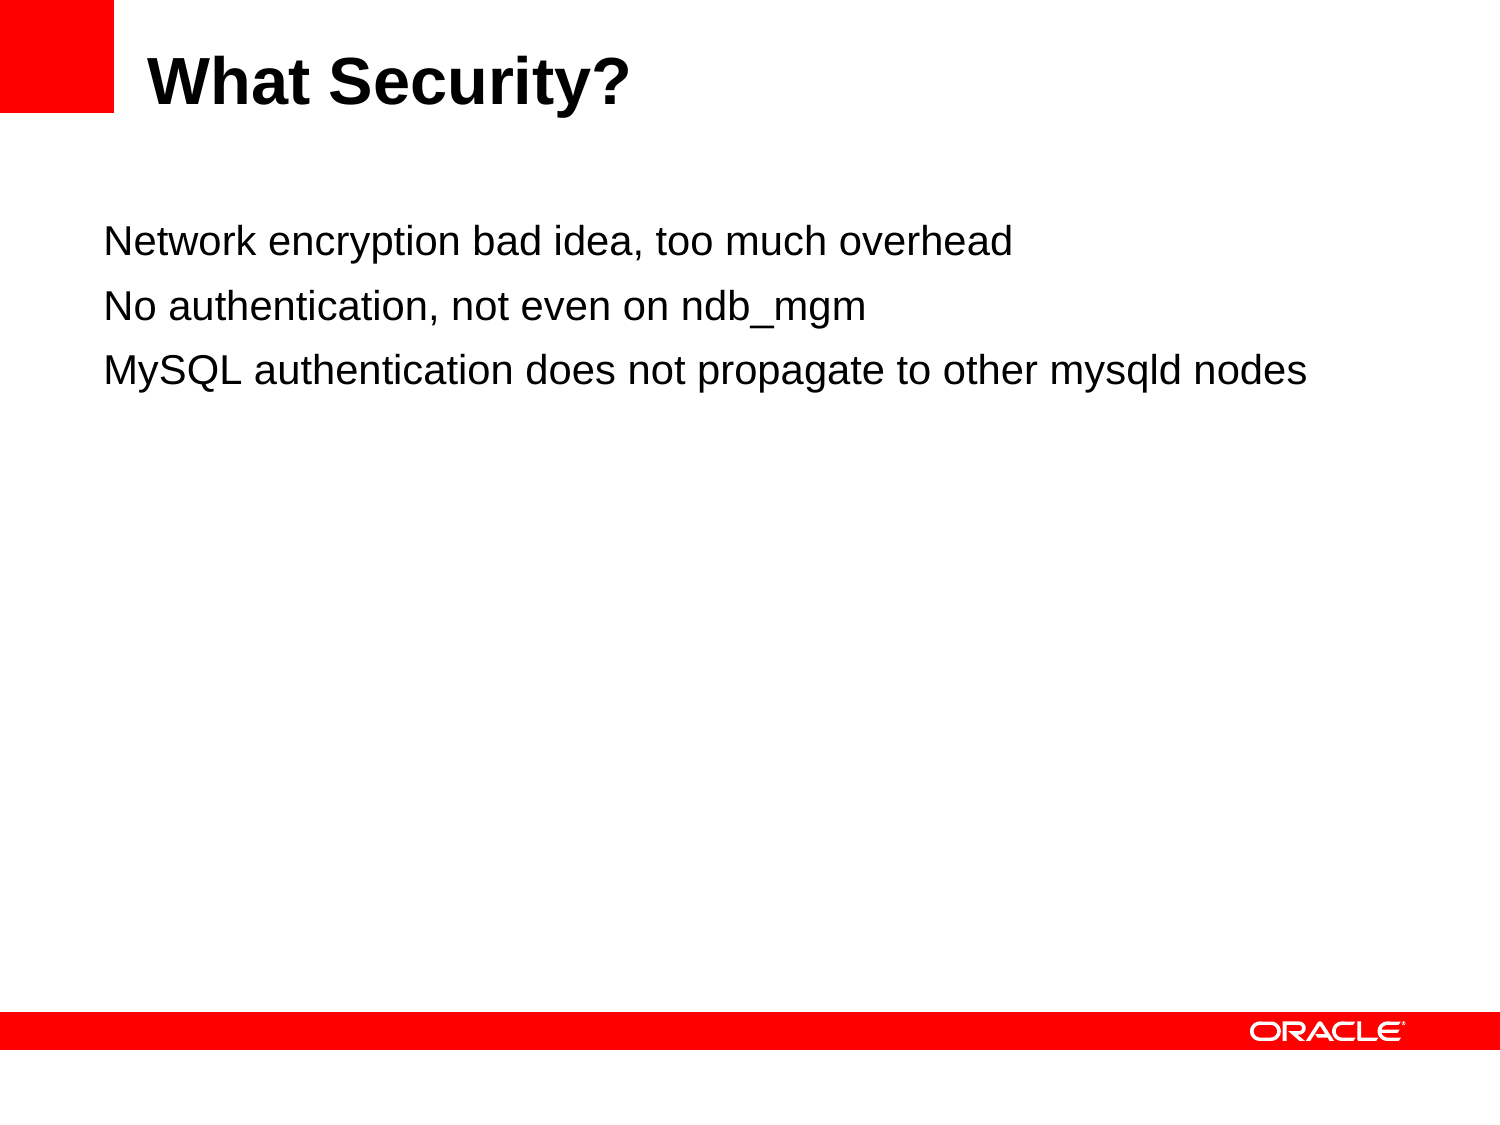

# What Security?
Network encryption bad idea, too much overhead
No authentication, not even on ndb_mgm
MySQL authentication does not propagate to other mysqld nodes